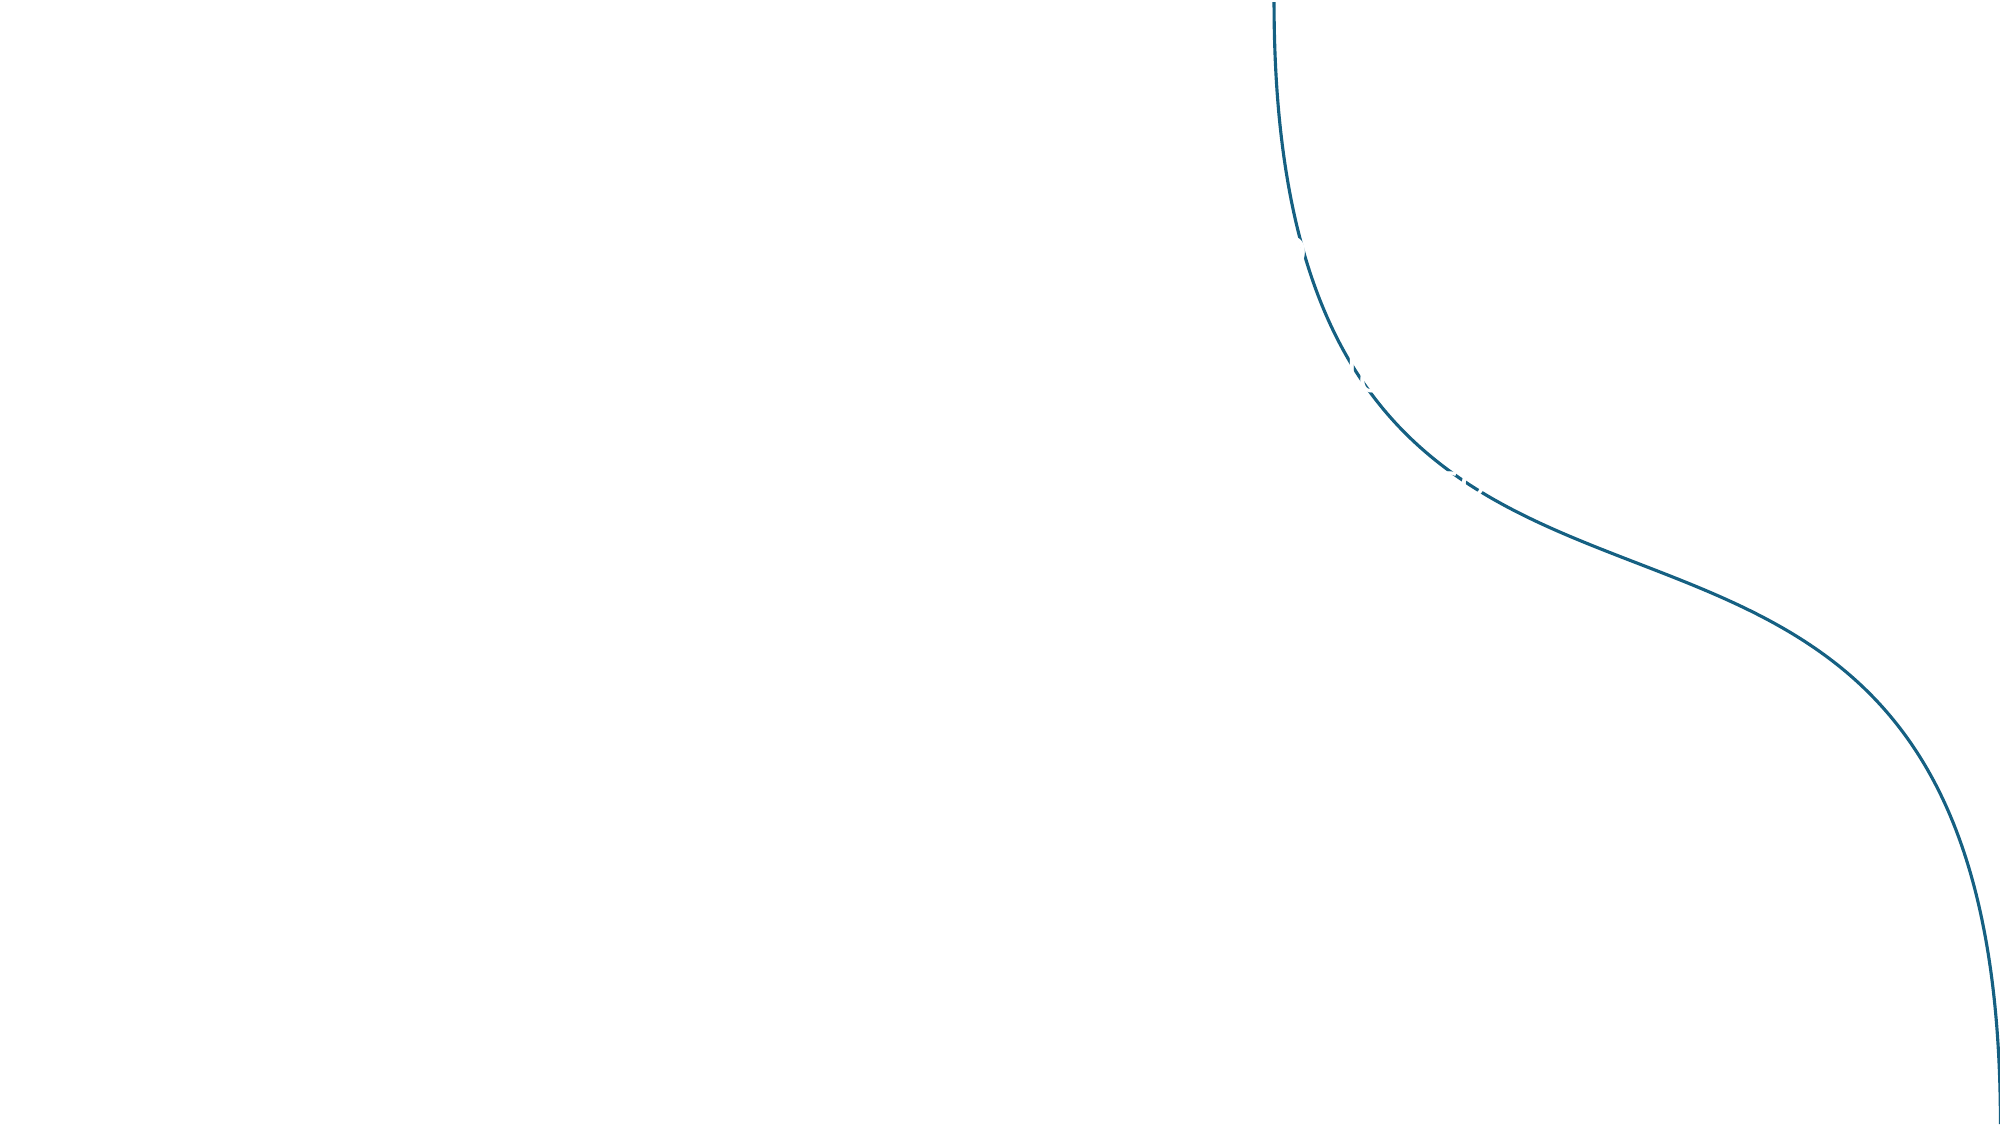

# Referências usadas
ARM Holdings. Official ARM Architecture Overview. Disponível em: https://www.arm.com. Acesso em: 16 out. 2025.
GABRIEL PATO. Entenda a diferença entre os processadores ARM e x86. YouTube, 2023. Disponível em: https://www.youtube.com/watch?v=tb1MmomAvqc. Acesso em: 16 out. 2025.
BBC News Technology. The rise of ARM processors and their impact on computing. BBC, 2023. Disponível em: https://www.bbc.com/news/technology.
HENNESSY, J. L.; PATTERSON, D. A. Computer Architecture: A Quantitative Approach. 6ª ed. Elsevier, 2019.
MULLINS, R. The Evolution of the ARM Architecture. IEEE Micro, vol. 41, n. 2, p. 42–50, 2021.
Imagens: gerado por I.A (Gemini)